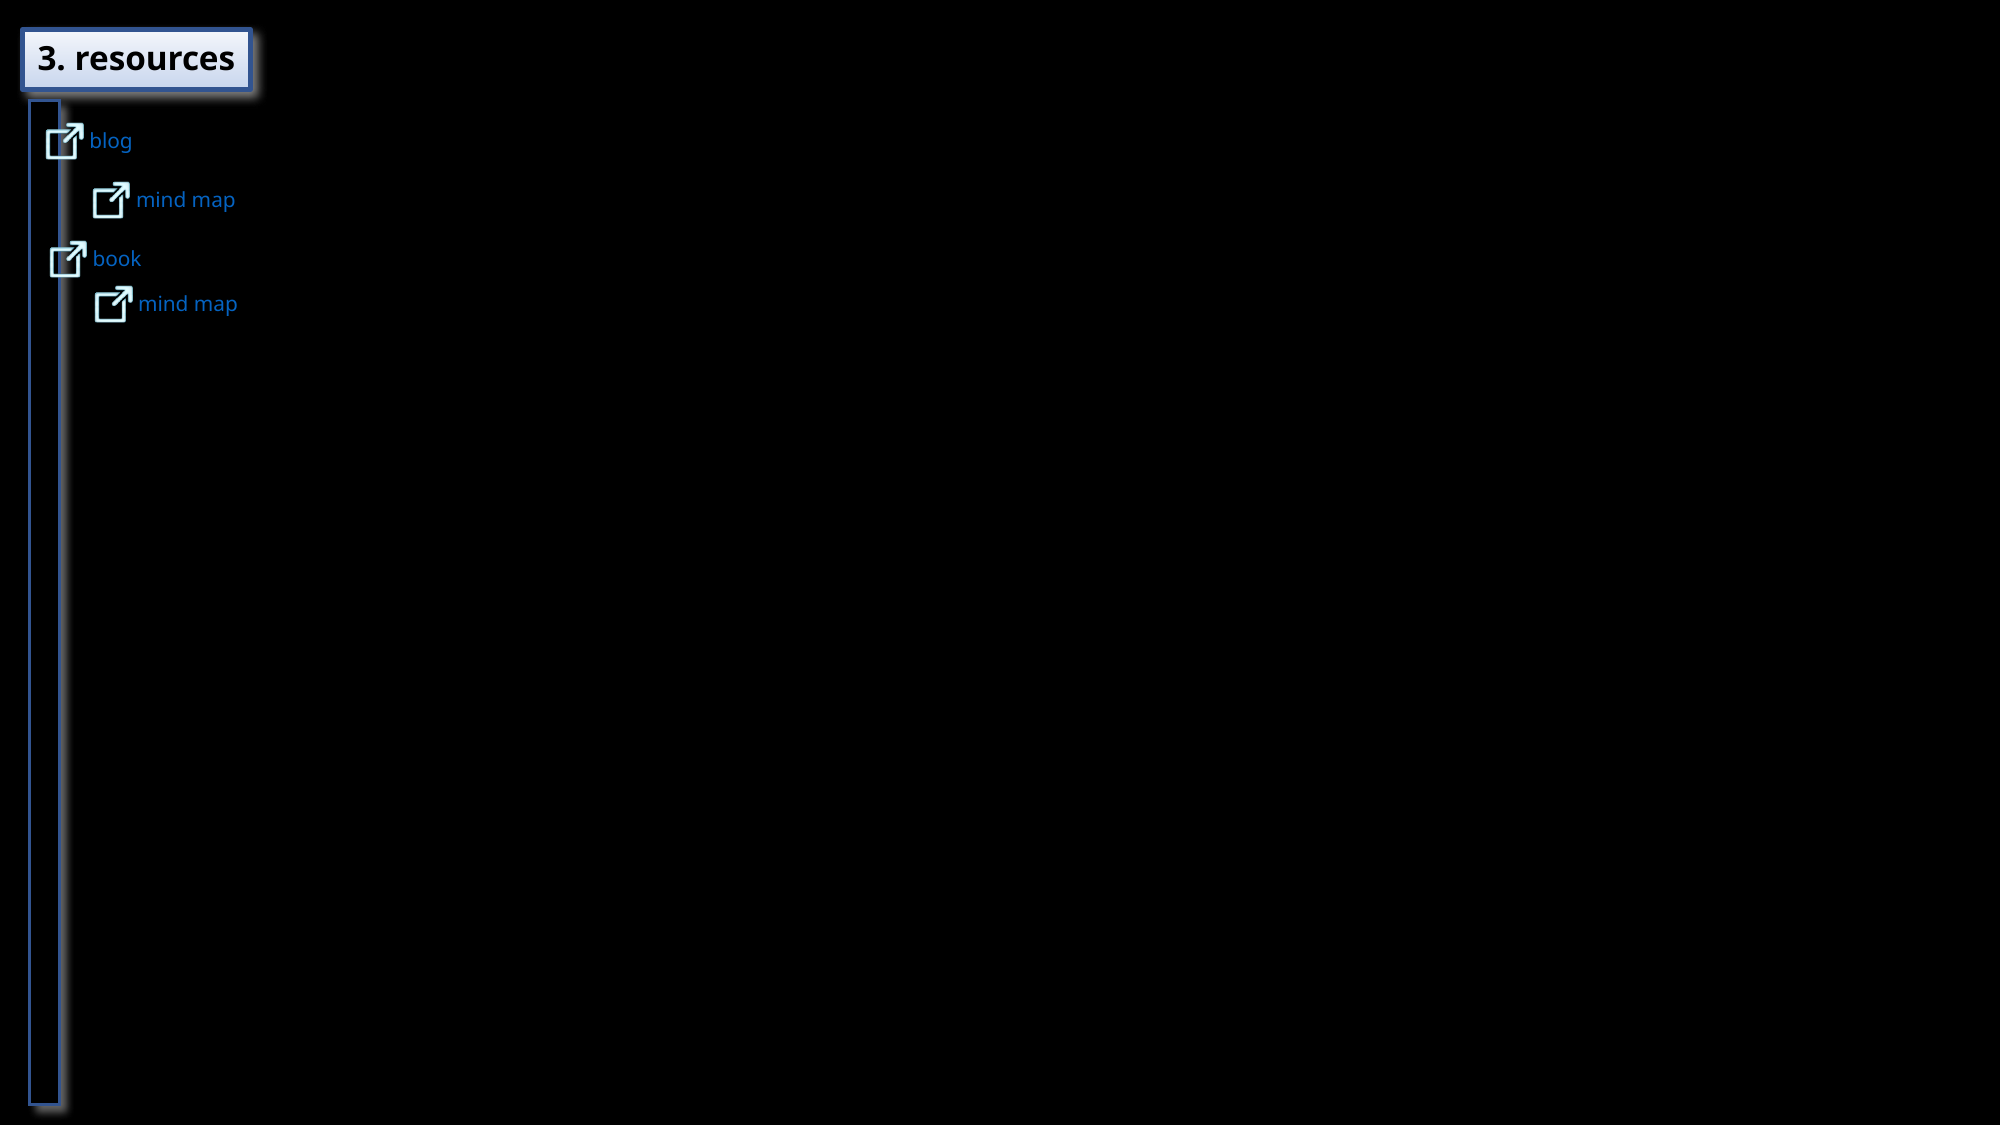

# 3. resources
blog
mind map
book
mind map